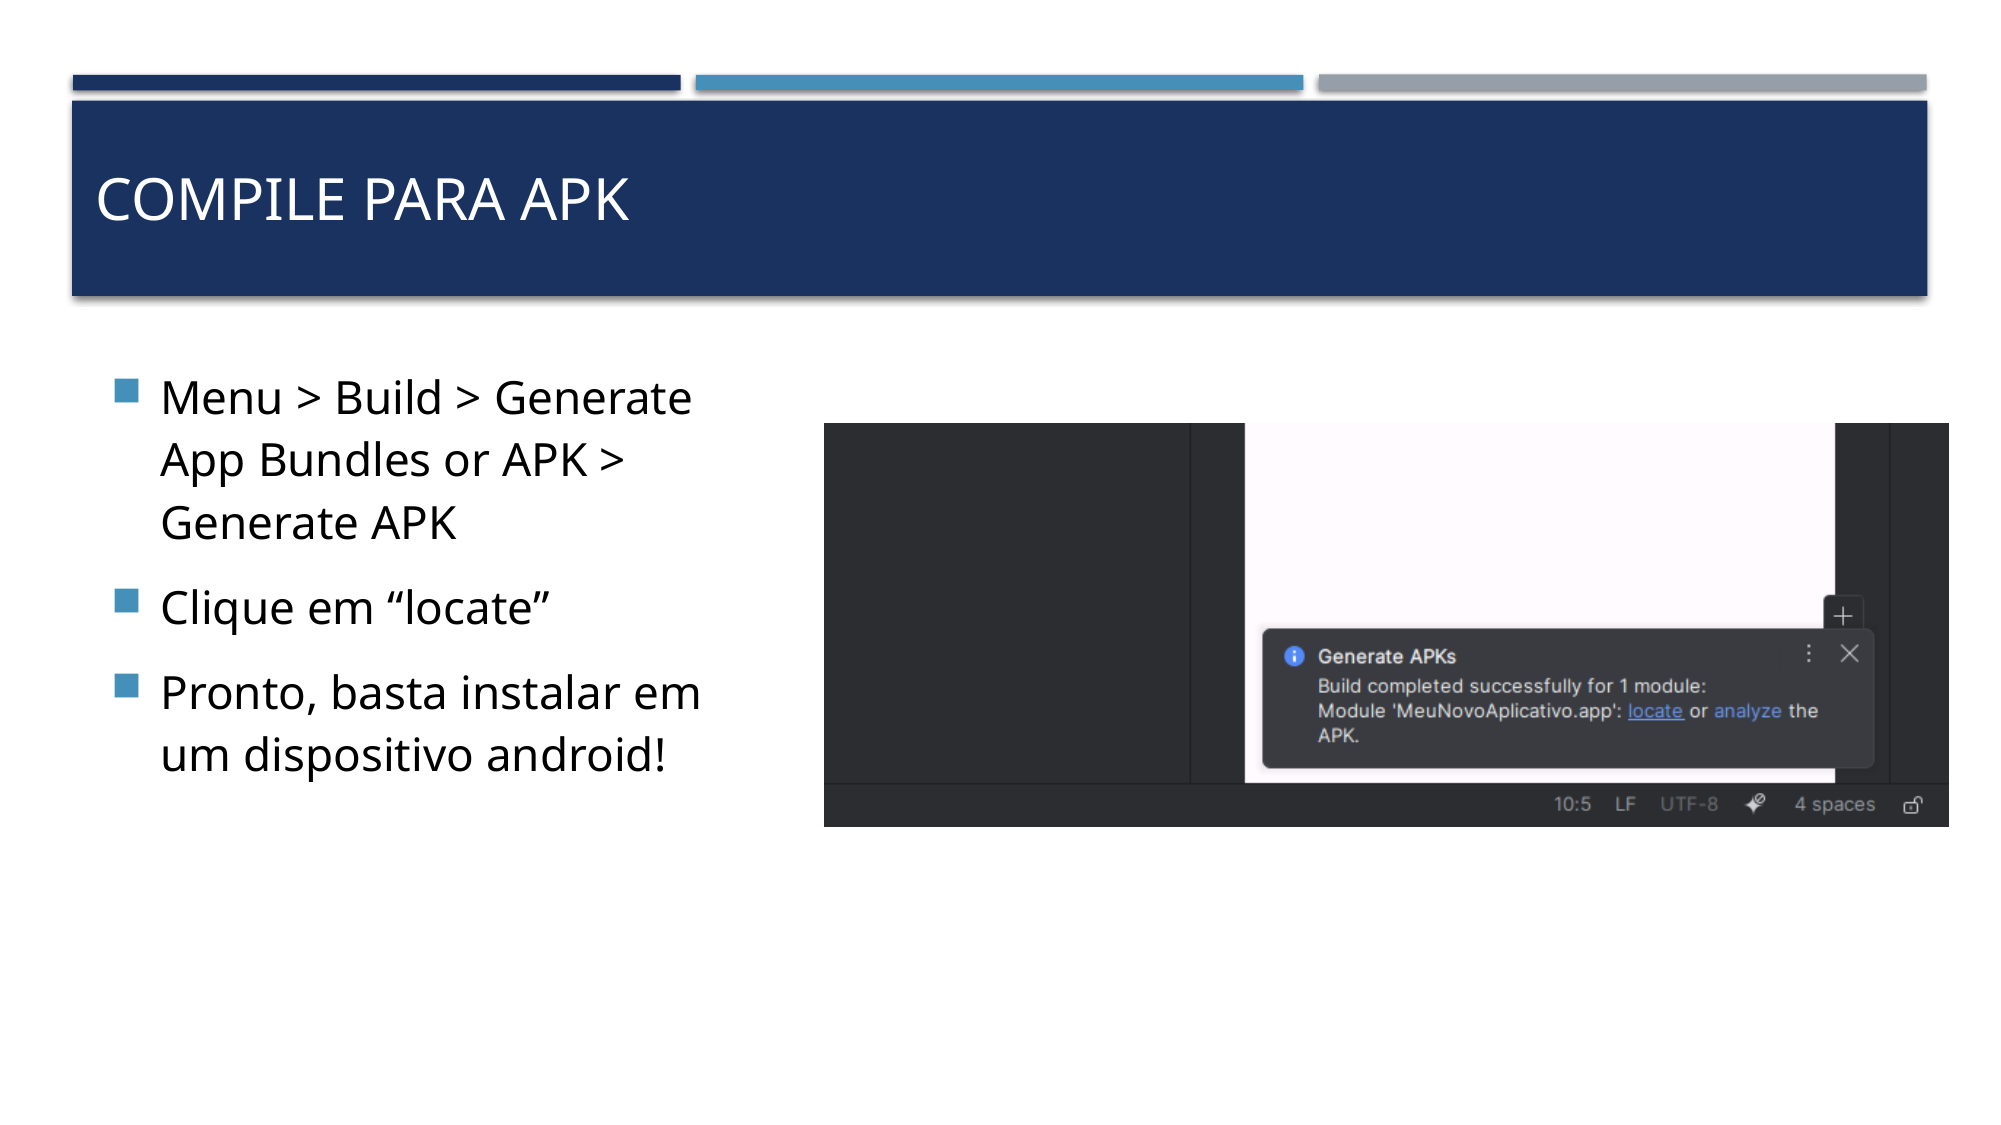

# Compile para apk
Menu > Build > Generate App Bundles or APK > Generate APK
Clique em “locate”
Pronto, basta instalar em um dispositivo android!